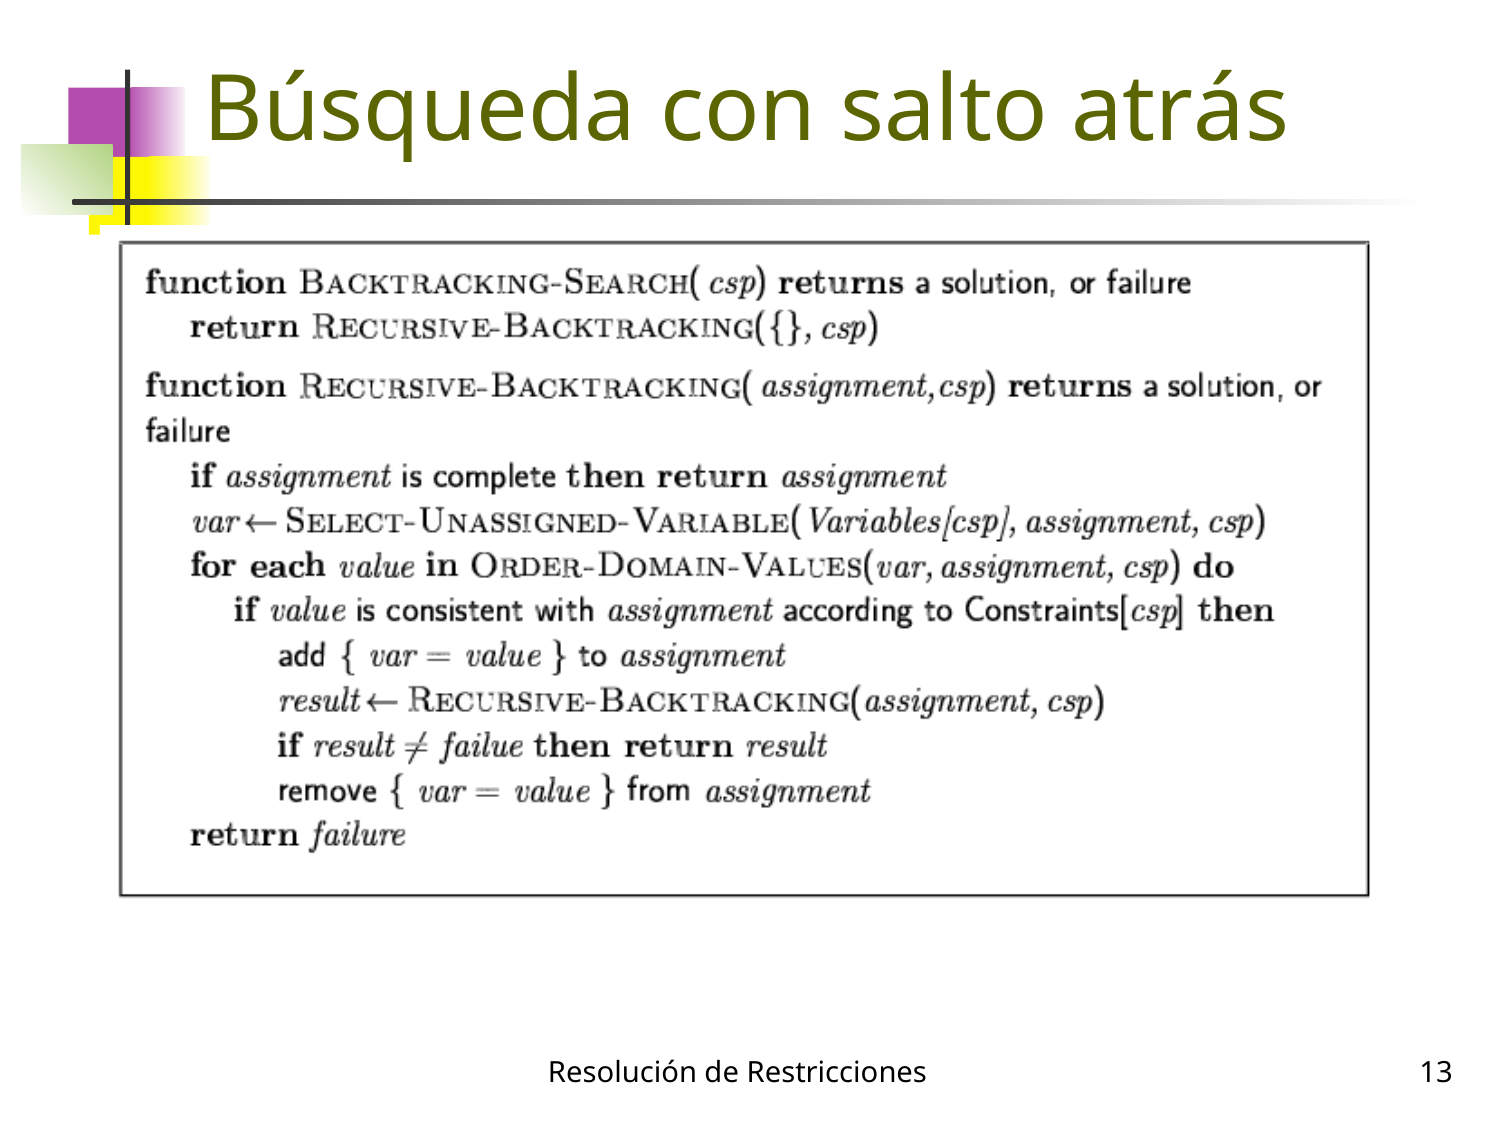

# Búsqueda con salto atrás
Resolución de Restricciones
13